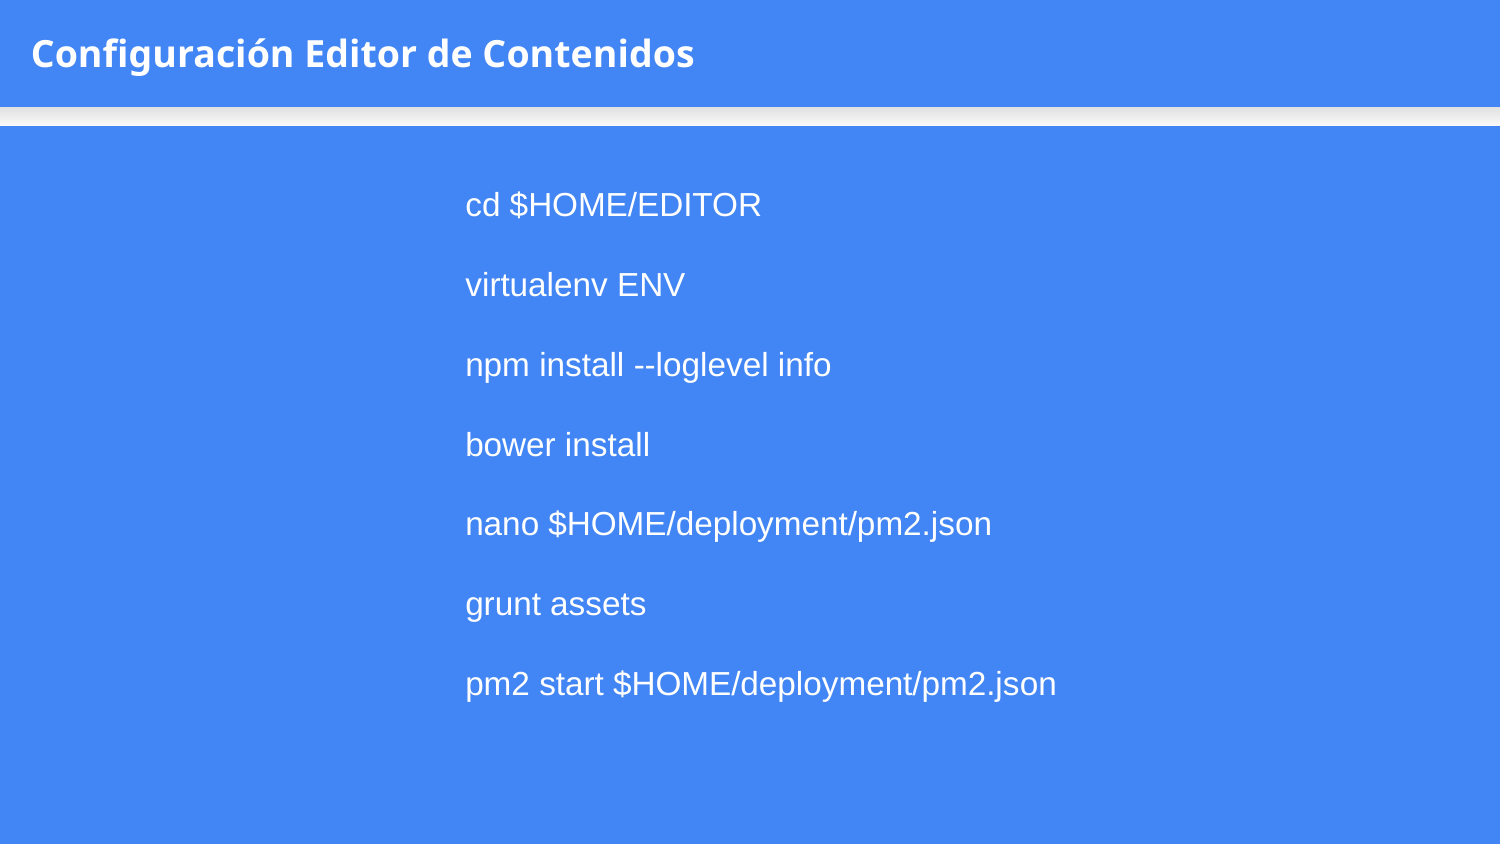

Configuración Editor de Contenidos
cd $HOME/EDITOR
virtualenv ENV
npm install --loglevel info
bower install
nano $HOME/deployment/pm2.json
grunt assets
pm2 start $HOME/deployment/pm2.json